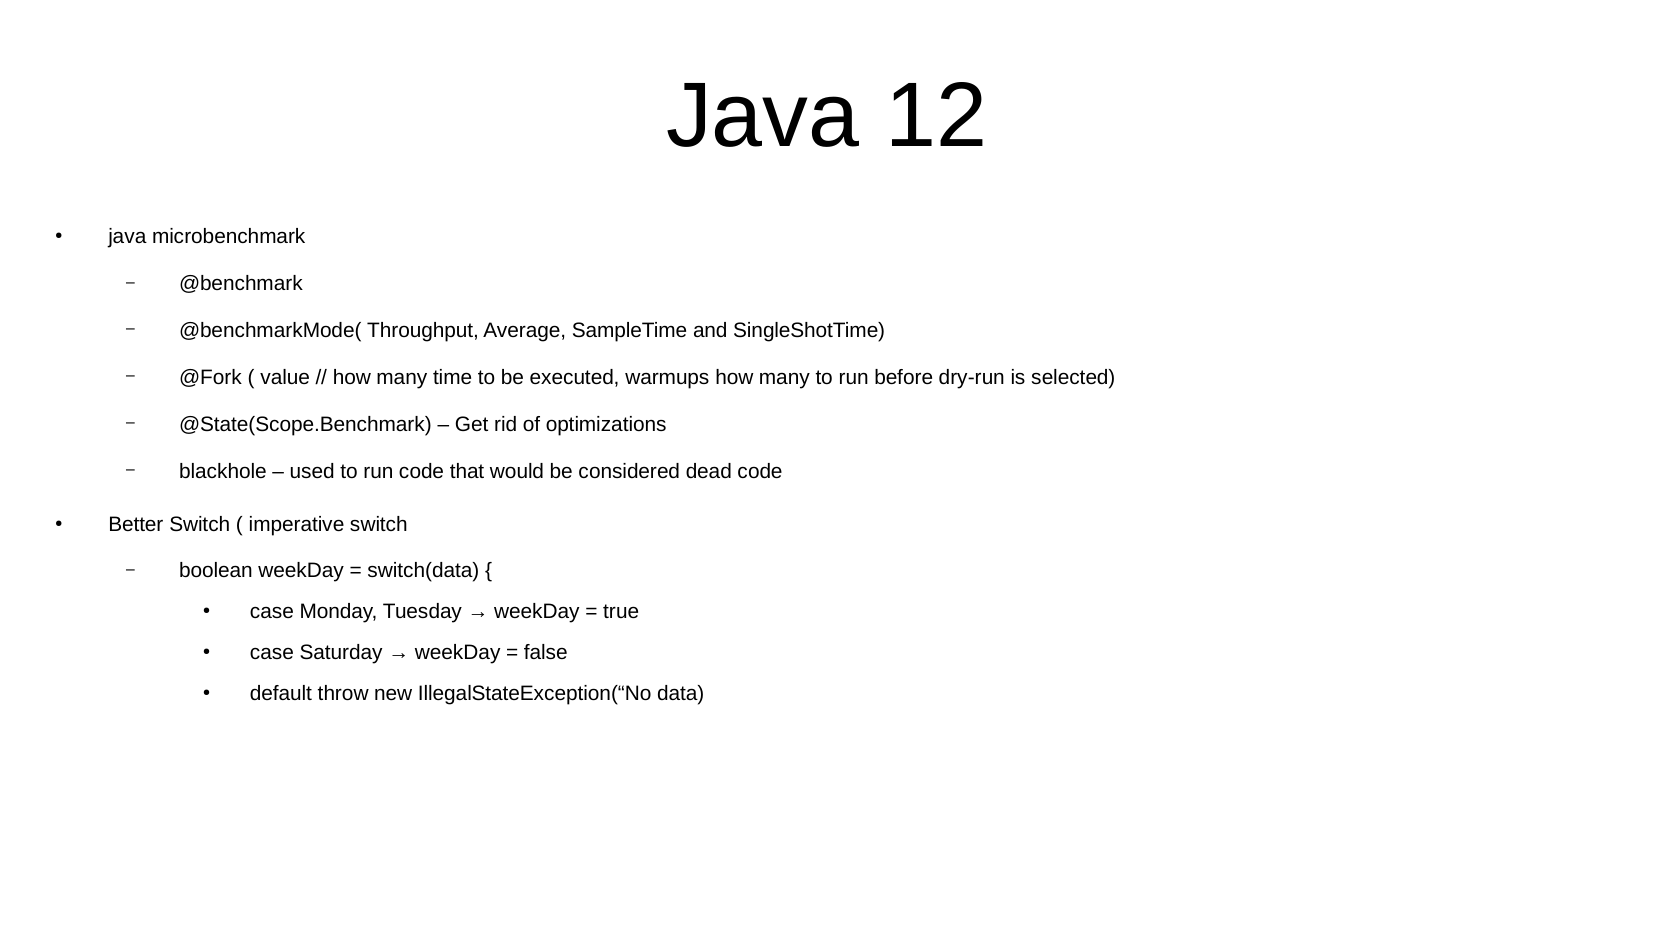

# Java 12
java microbenchmark
@benchmark
@benchmarkMode( Throughput, Average, SampleTime and SingleShotTime)
@Fork ( value // how many time to be executed, warmups how many to run before dry-run is selected)
@State(Scope.Benchmark) – Get rid of optimizations
blackhole – used to run code that would be considered dead code
Better Switch ( imperative switch
boolean weekDay = switch(data) {
case Monday, Tuesday → weekDay = true
case Saturday → weekDay = false
default throw new IllegalStateException(“No data)